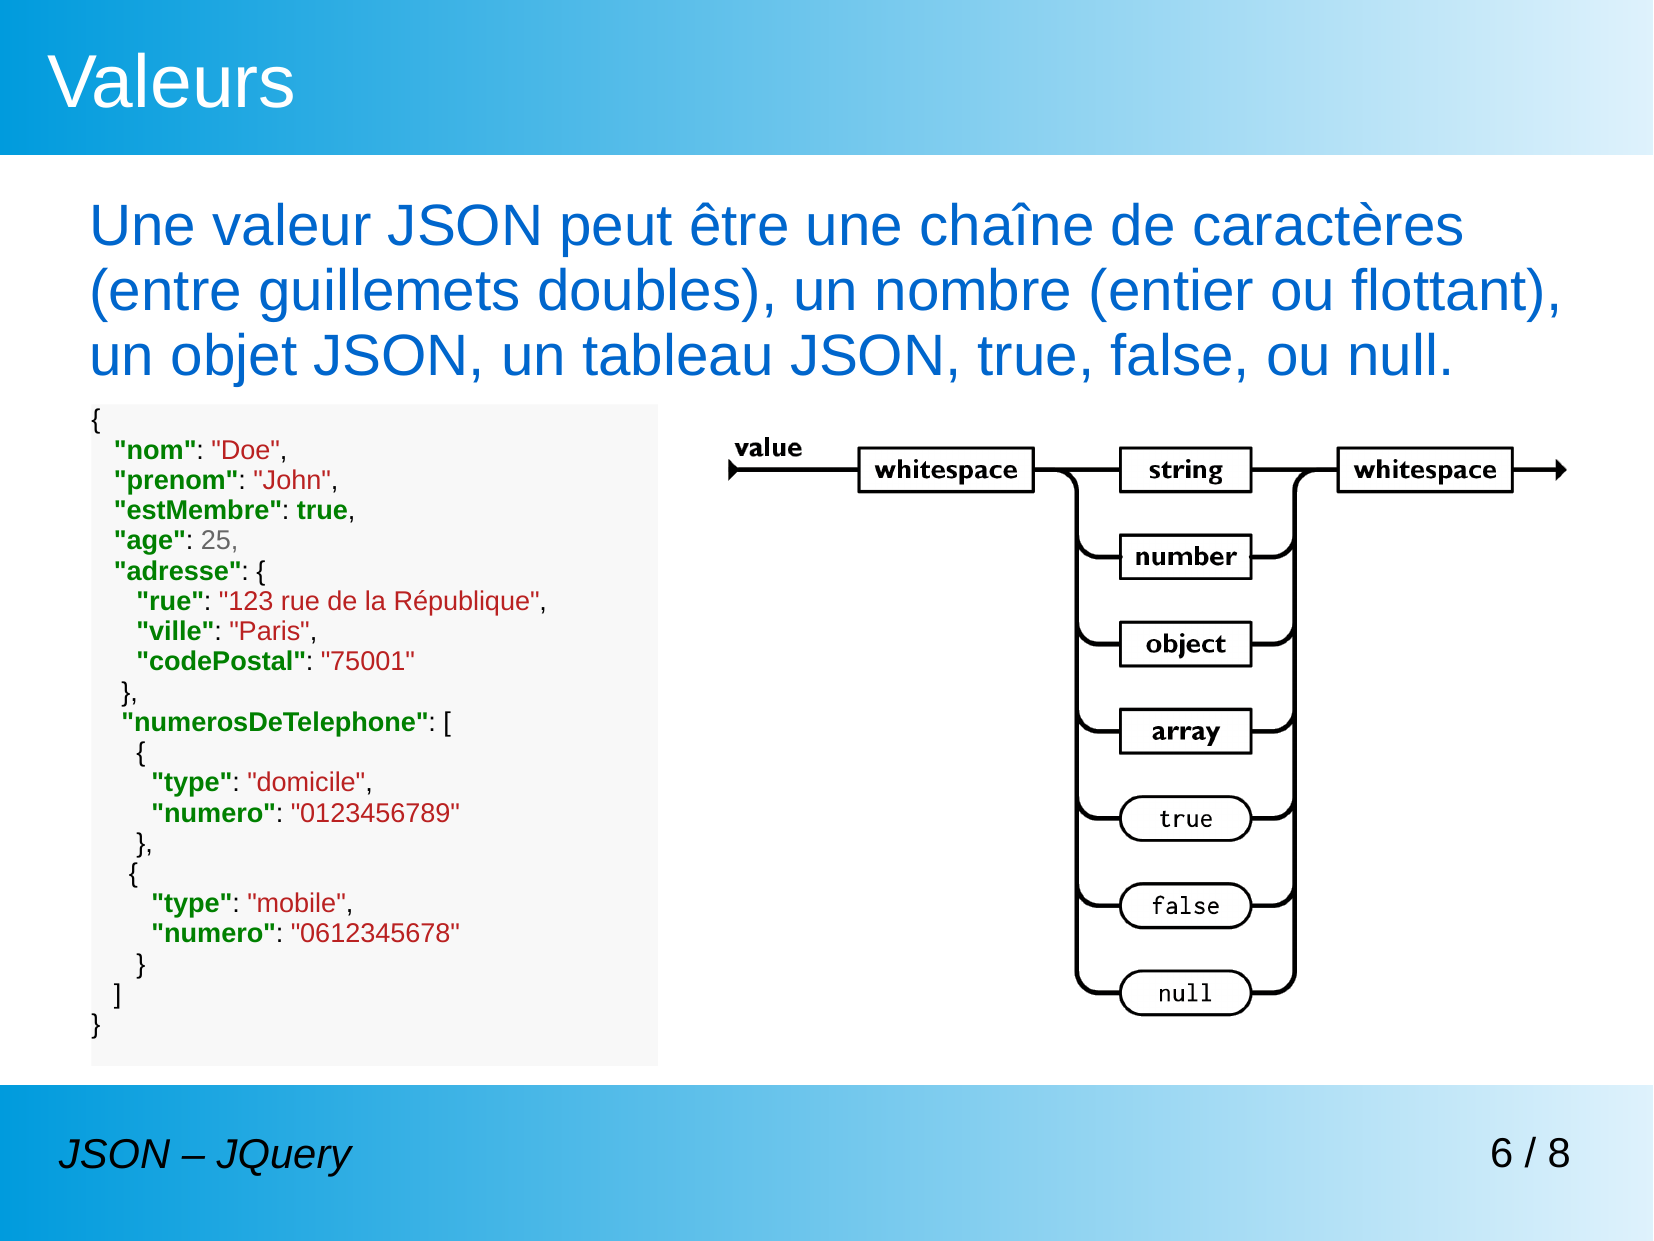

# Valeurs
Une valeur JSON peut être une chaîne de caractères (entre guillemets doubles), un nombre (entier ou flottant), un objet JSON, un tableau JSON, true, false, ou null.
{
 "nom": "Doe",
 "prenom": "John",
 "estMembre": true,
 "age": 25,
 "adresse": {
 "rue": "123 rue de la République",
 "ville": "Paris",
 "codePostal": "75001"
 },
 "numerosDeTelephone": [
 {
 "type": "domicile",
 "numero": "0123456789"
 },
 {
 "type": "mobile",
 "numero": "0612345678"
 }
 ]
}